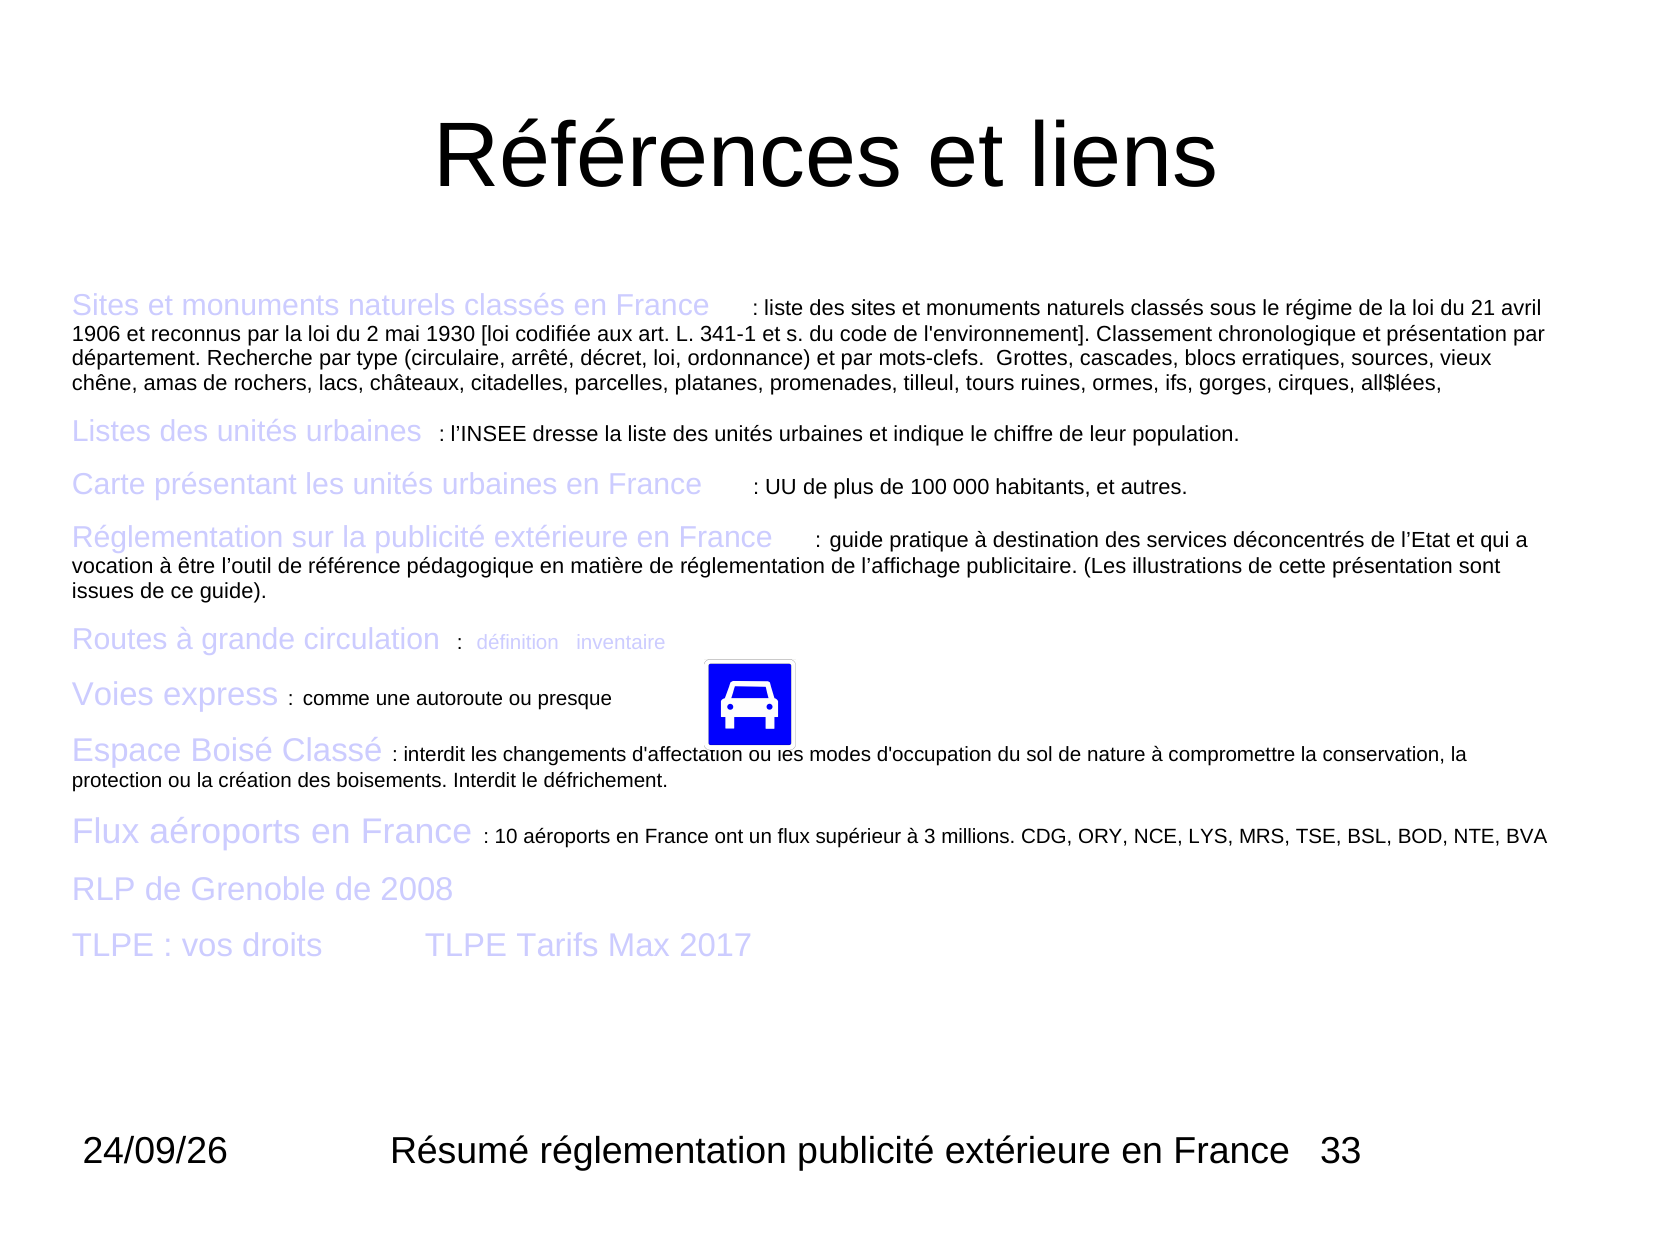

# Références et liens
Sites et monuments naturels classés en France : liste des sites et monuments naturels classés sous le régime de la loi du 21 avril 1906 et reconnus par la loi du 2 mai 1930 [loi codifiée aux art. L. 341-1 et s. du code de l'environnement]. Classement chronologique et présentation par département. Recherche par type (circulaire, arrêté, décret, loi, ordonnance) et par mots-clefs. Grottes, cascades, blocs erratiques, sources, vieux chêne, amas de rochers, lacs, châteaux, citadelles, parcelles, platanes, promenades, tilleul, tours ruines, ormes, ifs, gorges, cirques, all$lées,
Listes des unités urbaines : l’INSEE dresse la liste des unités urbaines et indique le chiffre de leur population.
Carte présentant les unités urbaines en France : UU de plus de 100 000 habitants, et autres.
Réglementation sur la publicité extérieure en France : guide pratique à destination des services déconcentrés de l’Etat et qui a vocation à être l’outil de référence pédagogique en matière de réglementation de l’affichage publicitaire. (Les illustrations de cette présentation sont issues de ce guide).
Routes à grande circulation : définition inventaire
Voies express : comme une autoroute ou presque
Espace Boisé Classé : interdit les changements d'affectation ou les modes d'occupation du sol de nature à compromettre la conservation, la protection ou la création des boisements. Interdit le défrichement.
Flux aéroports en France : 10 aéroports en France ont un flux supérieur à 3 millions. CDG, ORY, NCE, LYS, MRS, TSE, BSL, BOD, NTE, BVA
RLP de Grenoble de 2008
TLPE : vos droits TLPE Tarifs Max 2017
Résumé réglementation publicité extérieure en France
33